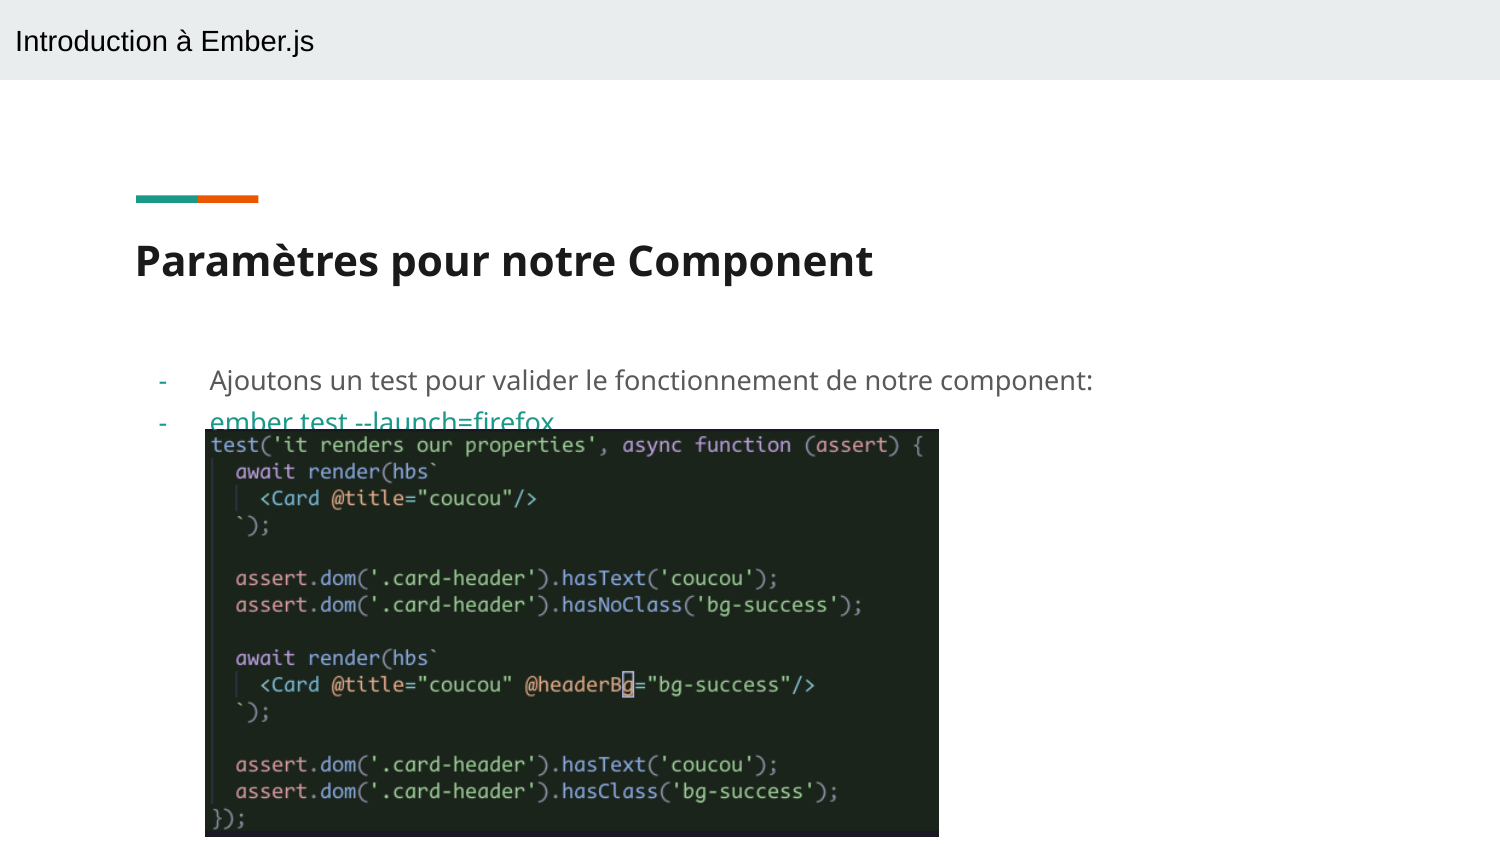

# Paramètres pour notre Component
Ajoutons un test pour valider le fonctionnement de notre component:
ember test --launch=firefox